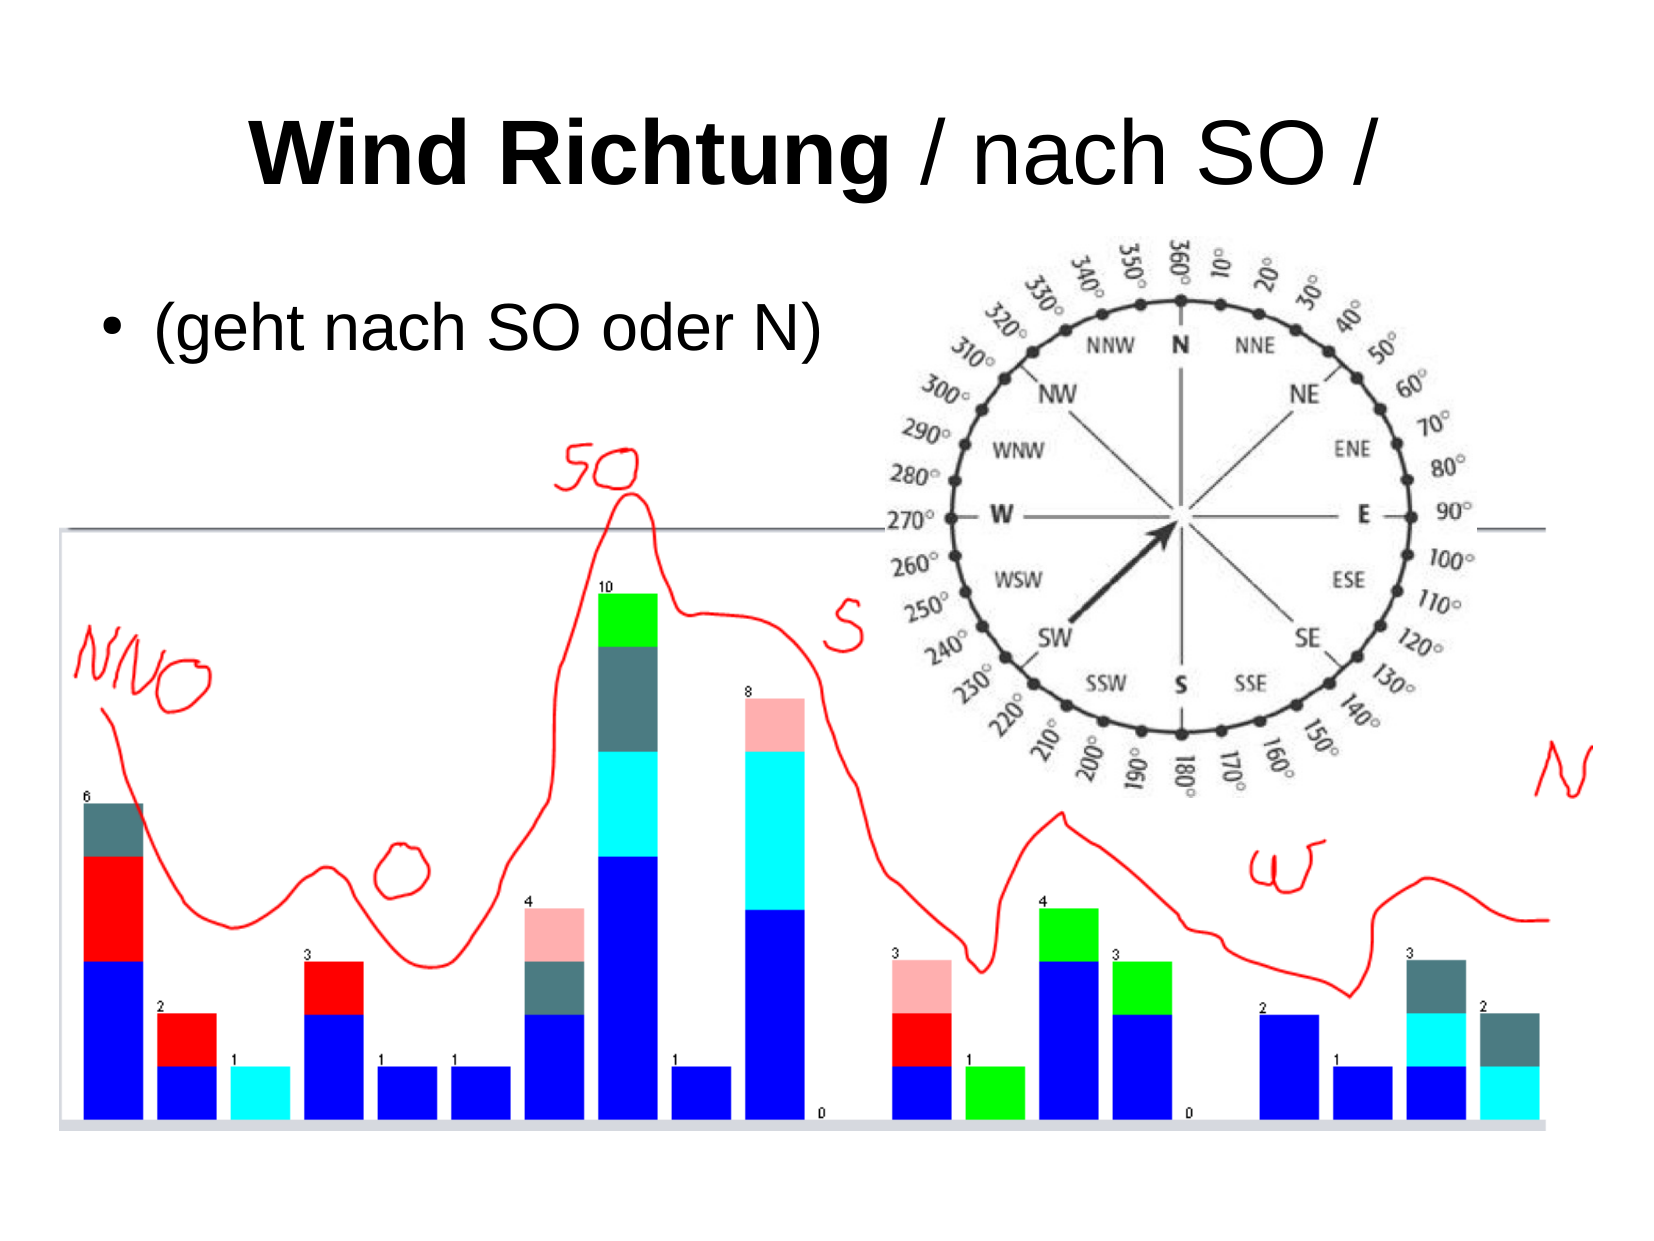

# Wind Richtung / nach SO /
(geht nach SO oder N)